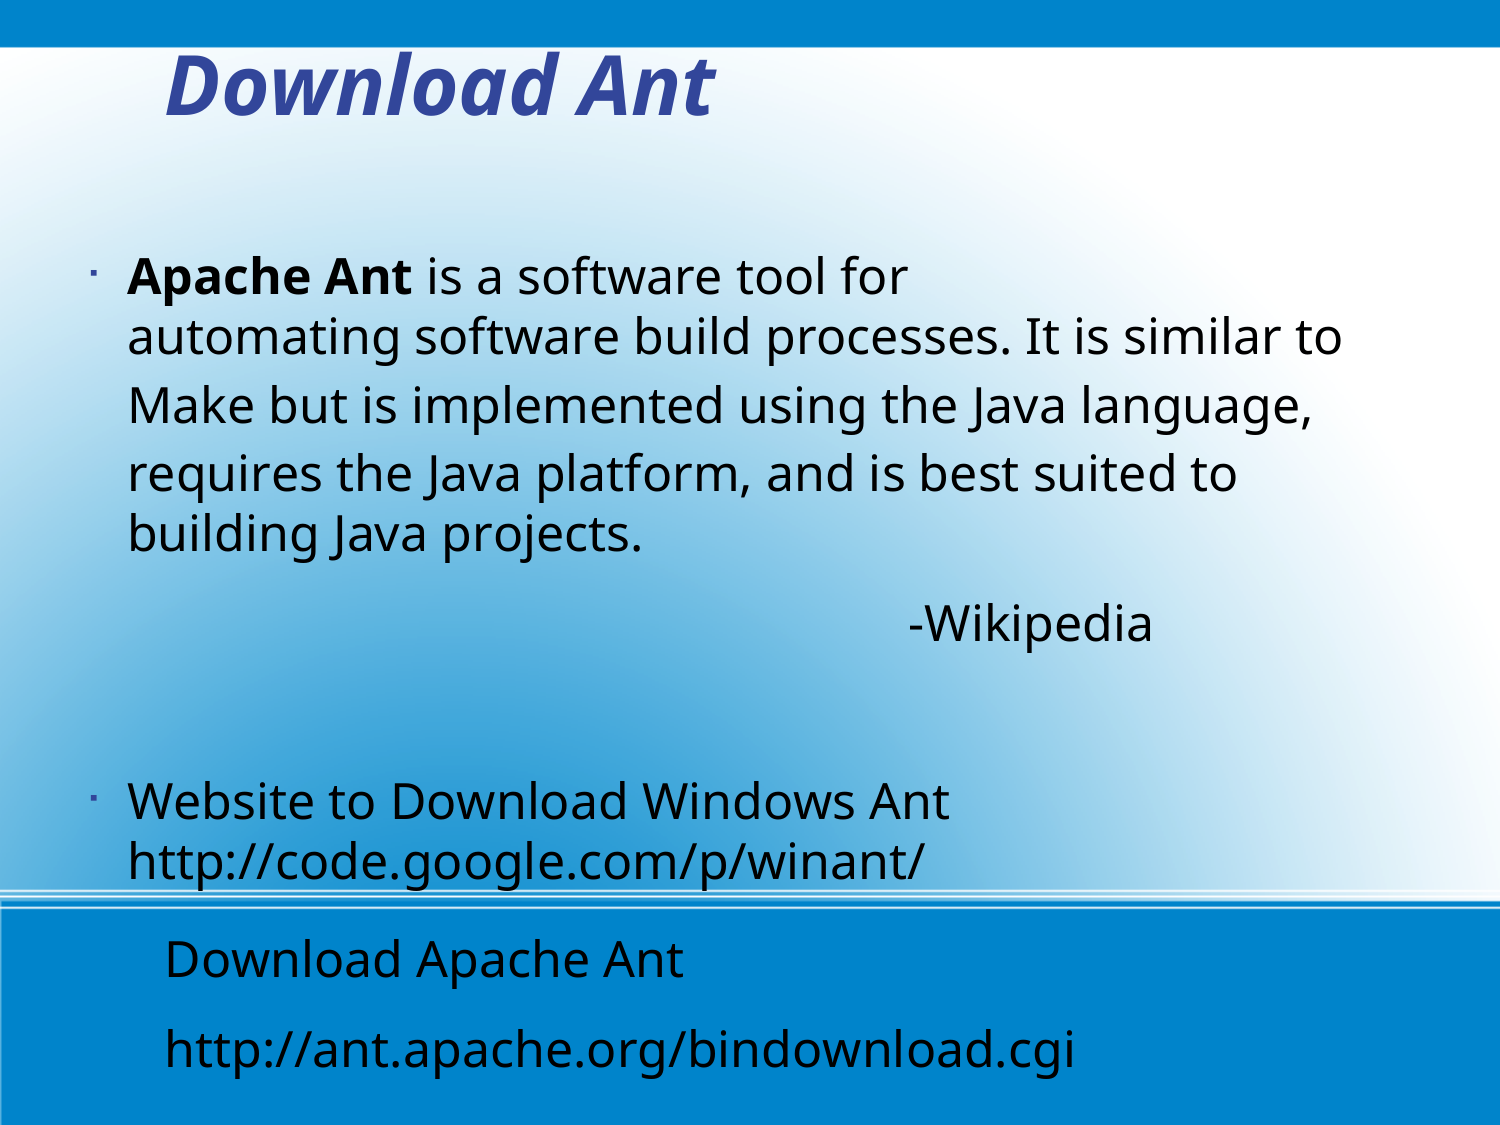

# Download Ant
Apache Ant is a software tool for automating software build processes. It is similar to Make but is implemented using the Java language, requires the Java platform, and is best suited to building Java projects.
 -Wikipedia
Website to Download Windows Ant http://code.google.com/p/winant/
	Download Apache Ant
	http://ant.apache.org/bindownload.cgi